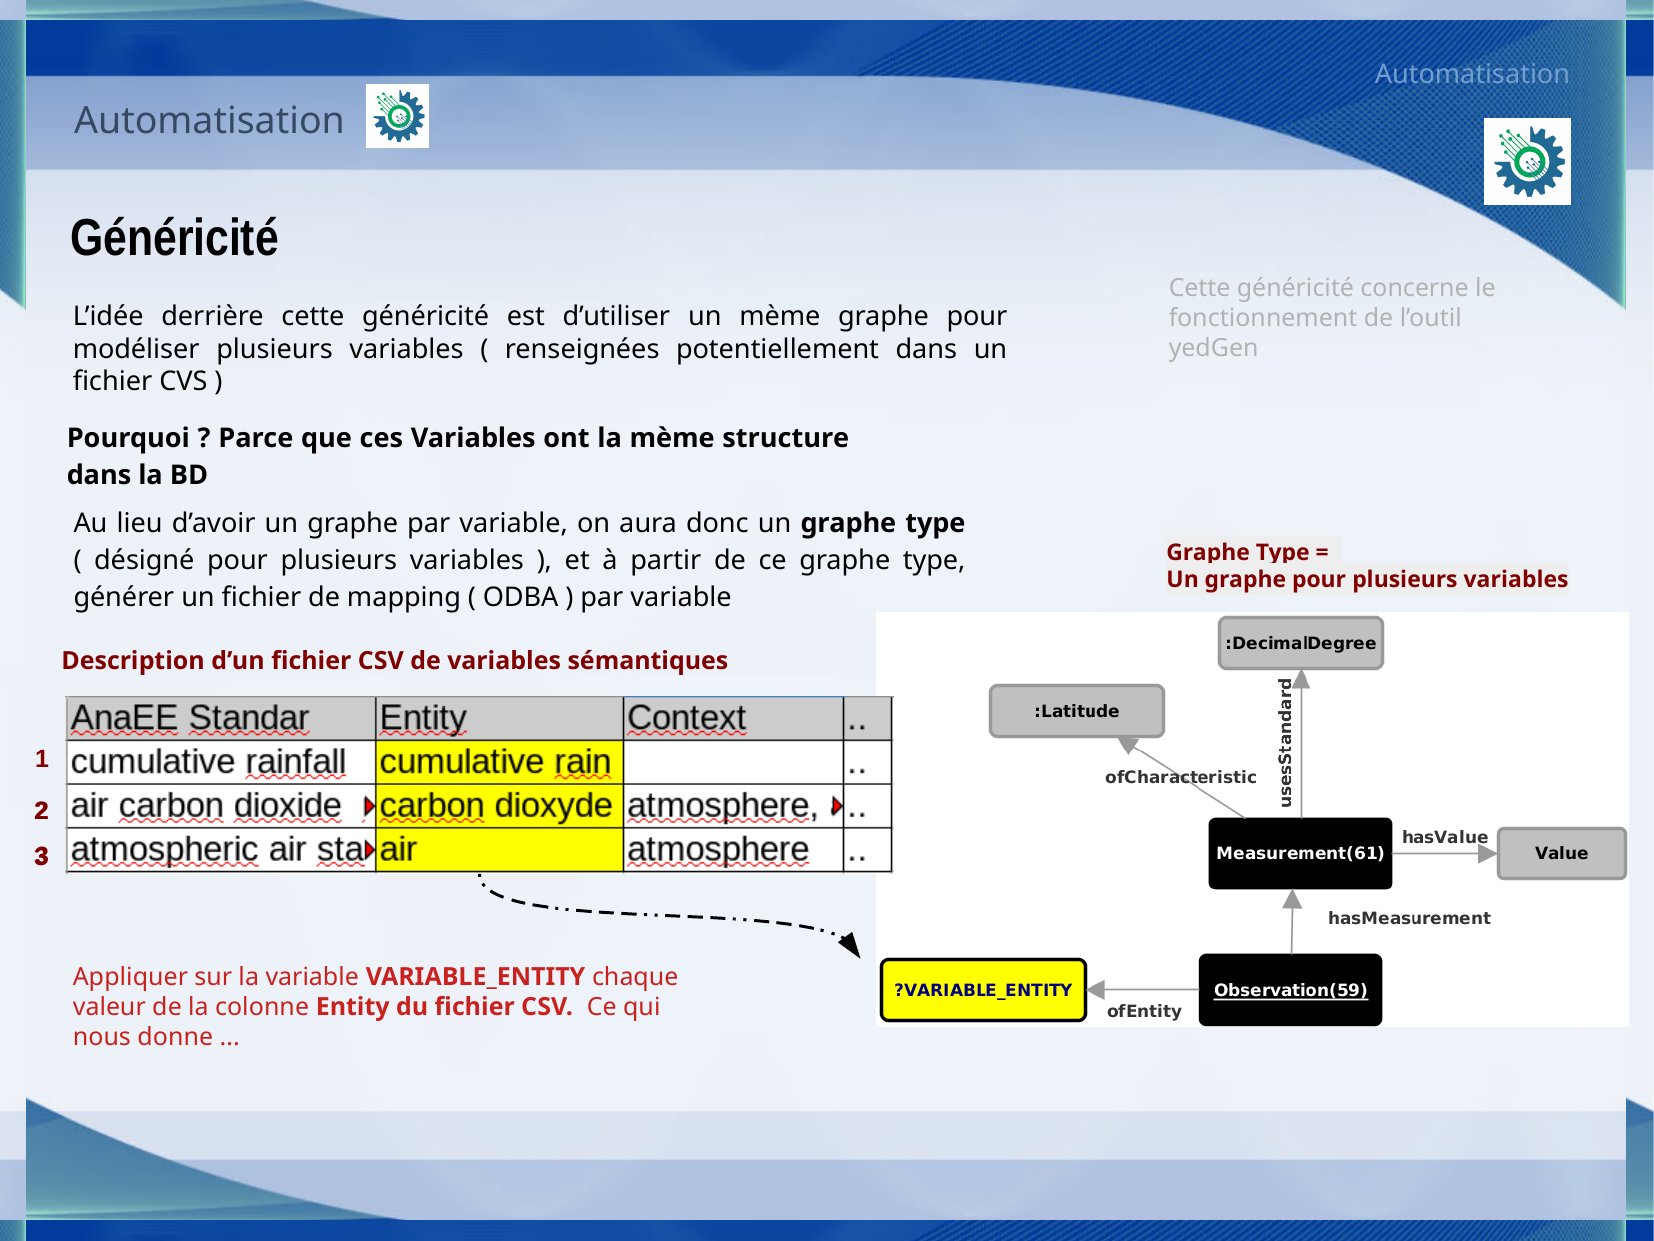

Automatisation
# Automatisation
 Généricité
Cette généricité concerne le fonctionnement de l’outil yedGen
L’idée derrière cette généricité est d’utiliser un mème graphe pour modéliser plusieurs variables ( renseignées potentiellement dans un fichier CVS )
Pourquoi ? Parce que ces Variables ont la mème structure dans la BD
Au lieu d’avoir un graphe par variable, on aura donc un graphe type ( désigné pour plusieurs variables ), et à partir de ce graphe type, générer un fichier de mapping ( ODBA ) par variable
Graphe Type =
Un graphe pour plusieurs variables
Description d’un fichier CSV de variables sémantiques
1
2
2
3
3
Appliquer sur la variable VARIABLE_ENTITY chaque valeur de la colonne Entity du fichier CSV. Ce qui nous donne ...